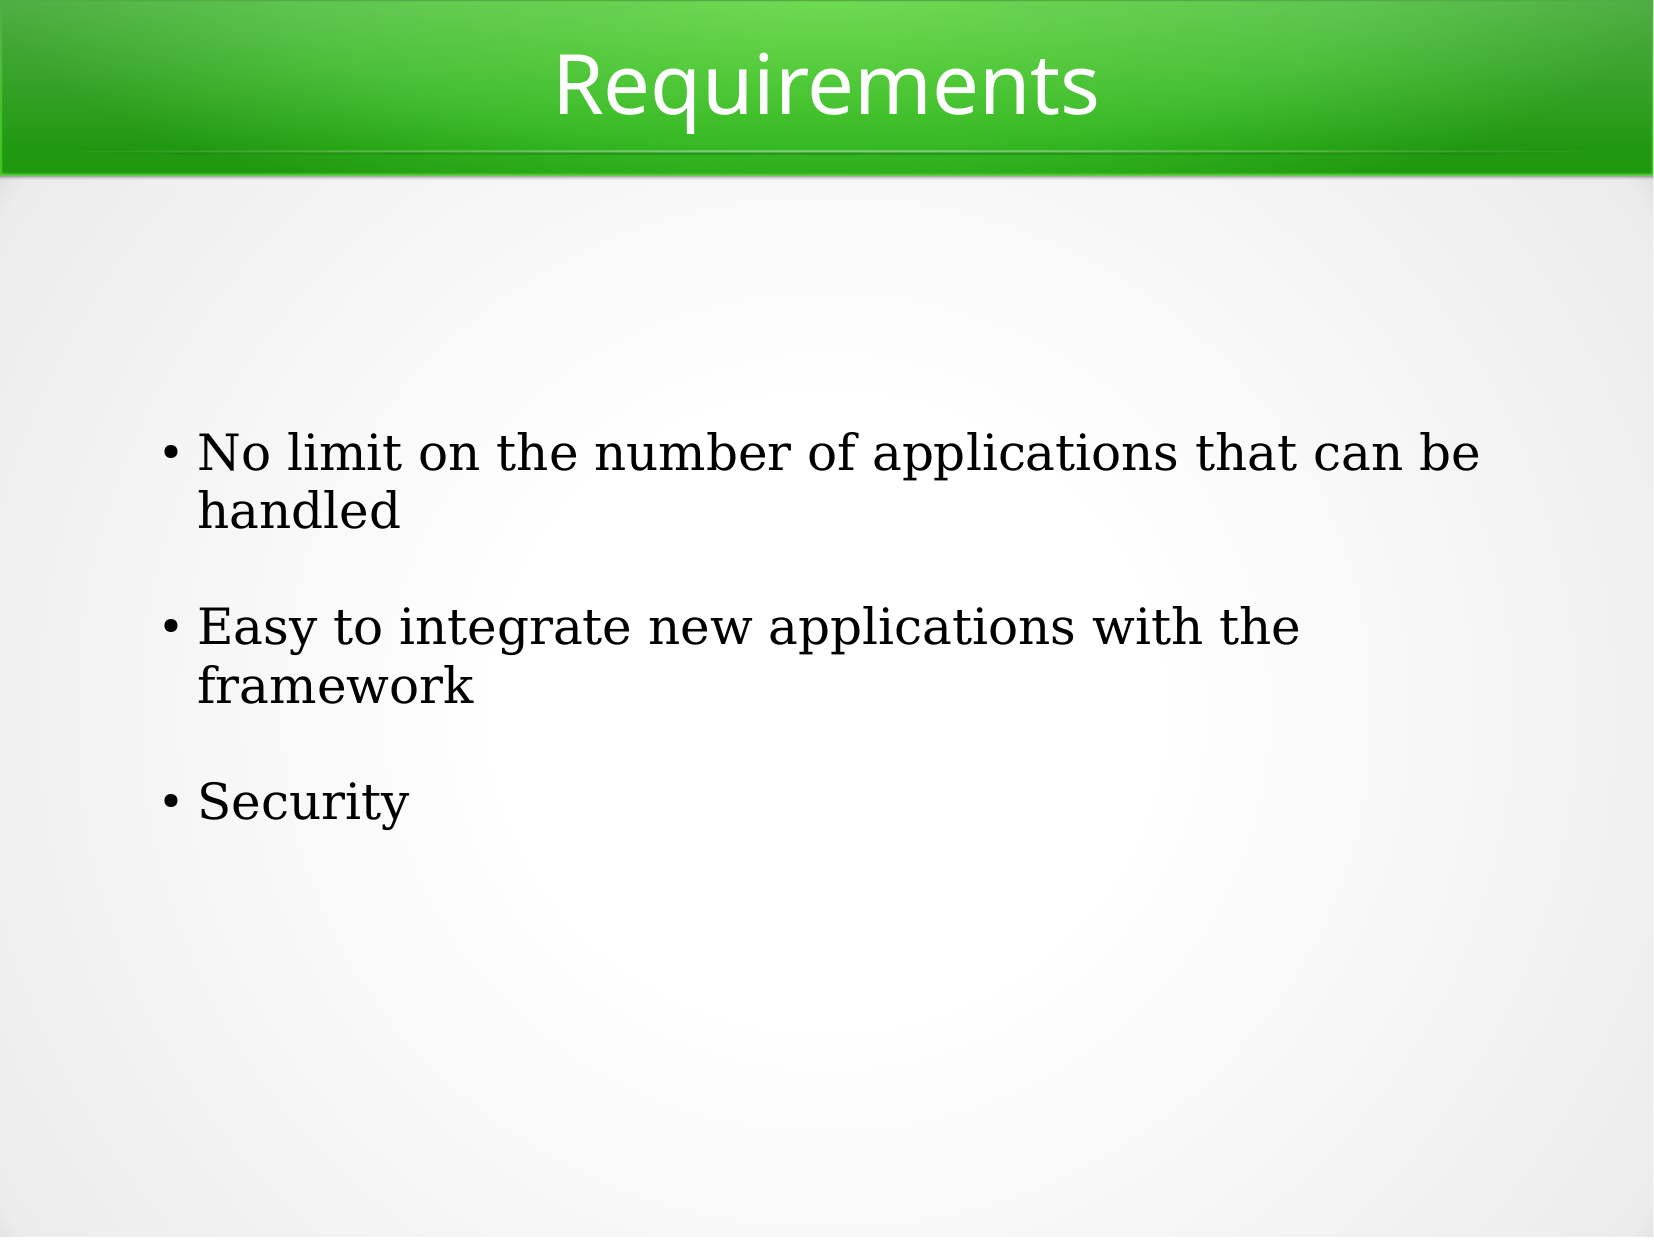

# Requirements
No limit on the number of applications that can be handled
Easy to integrate new applications with the framework
Security